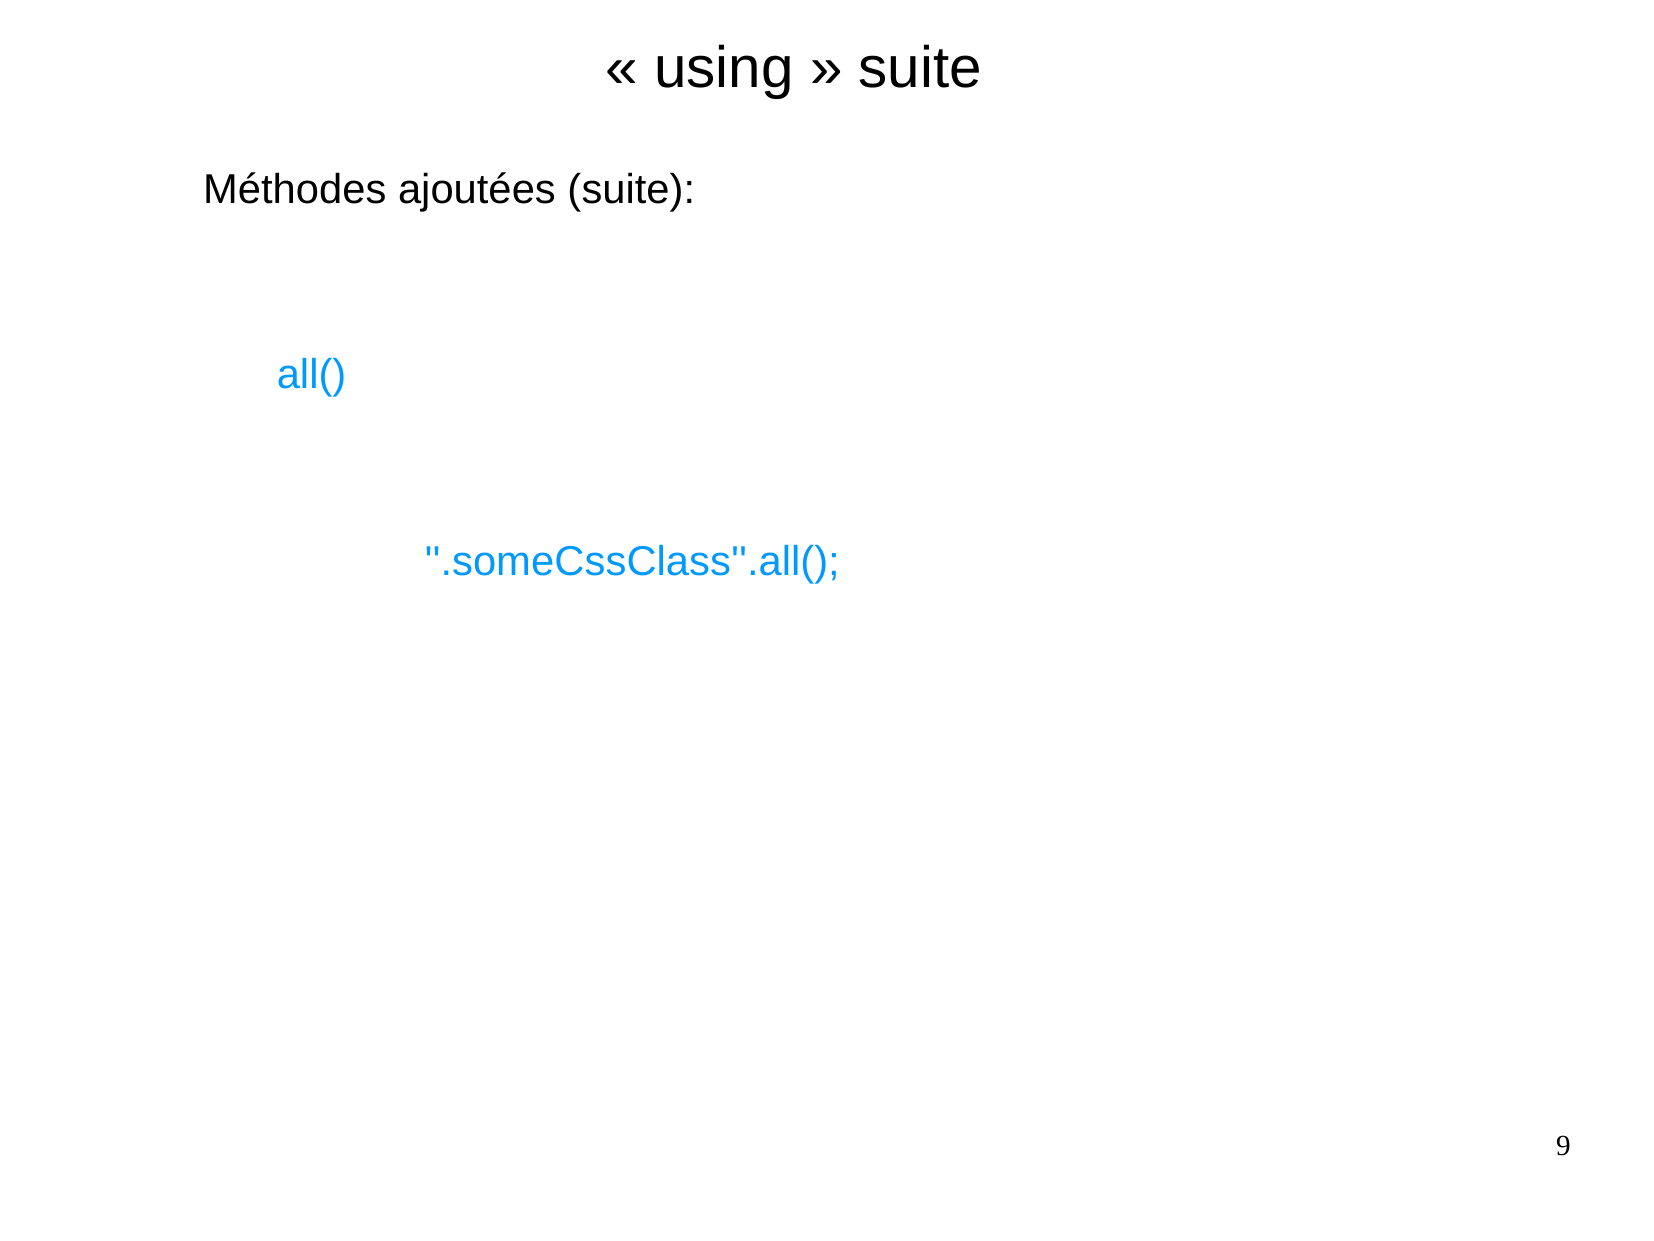

« using » suite
	Méthodes ajoutées (suite):
		all()
				''.someCssClass''.all();
9